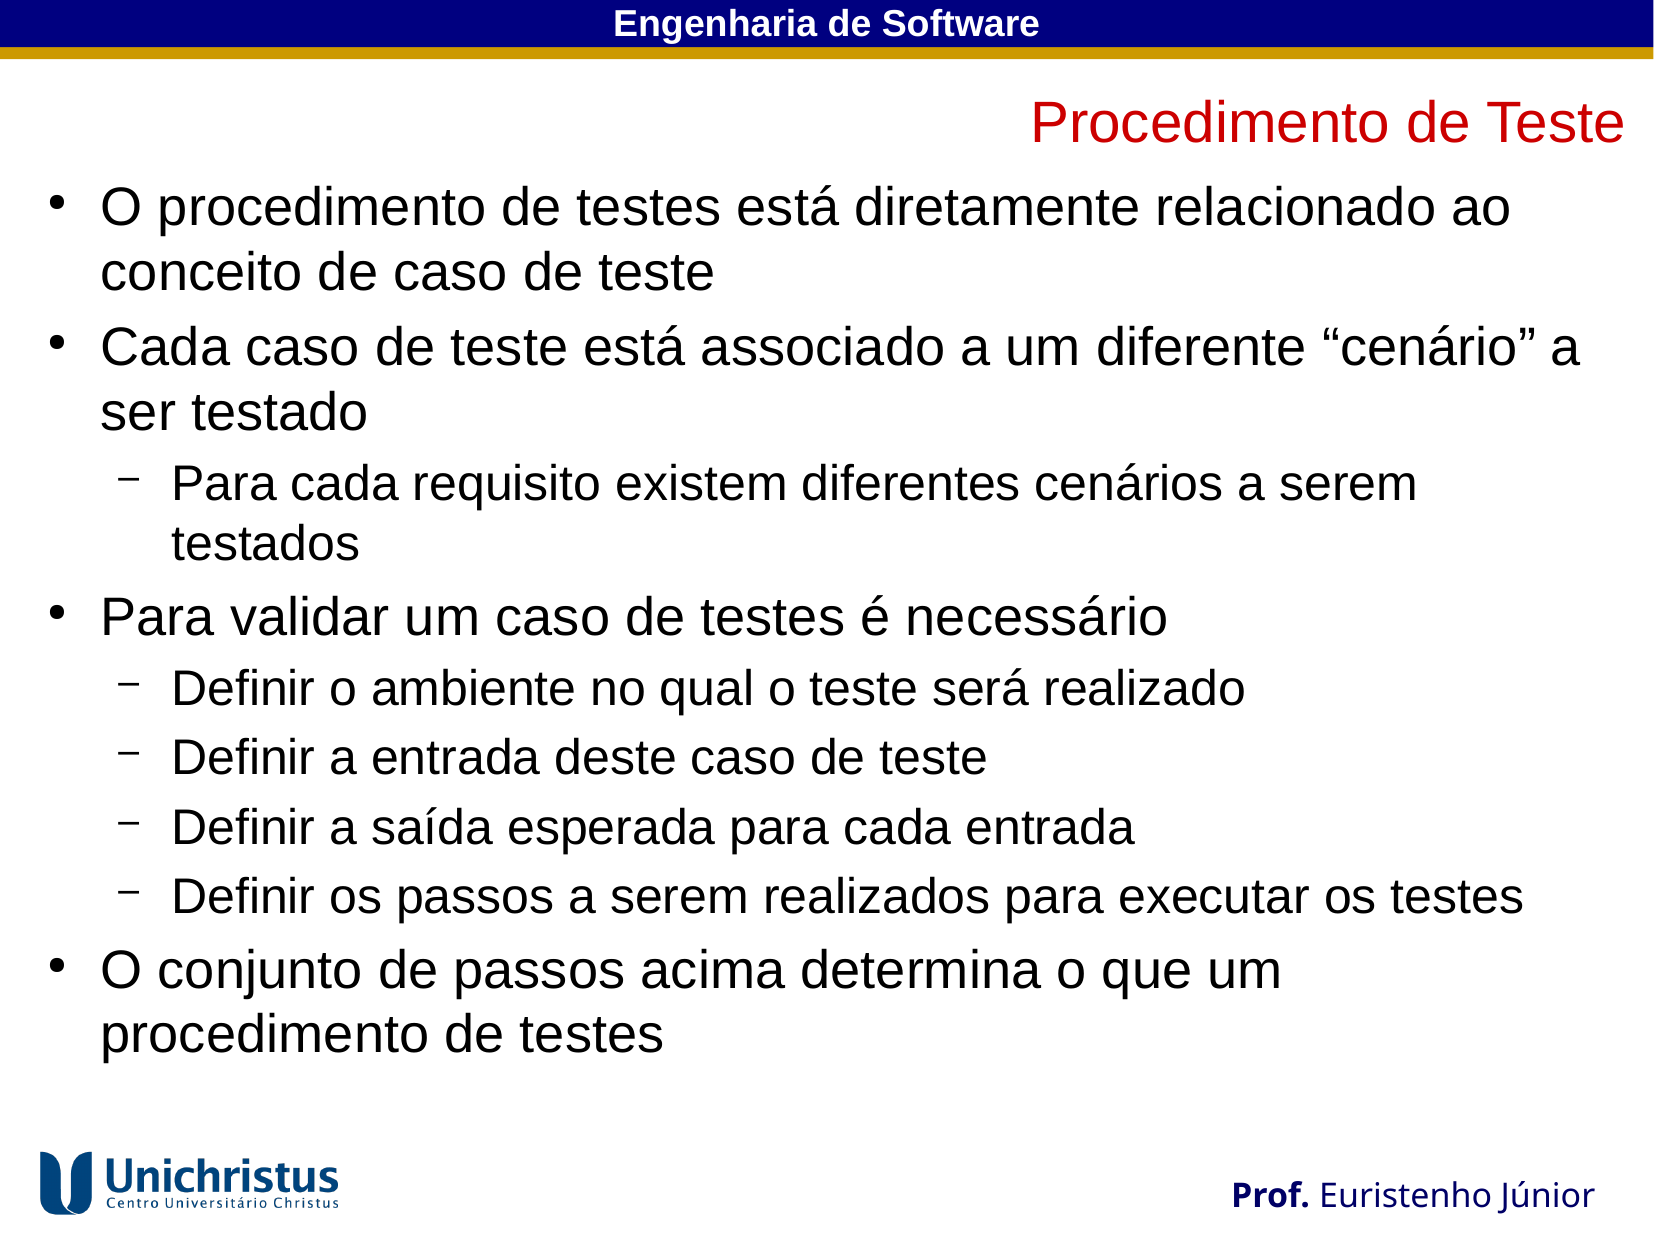

Engenharia de Software
Procedimento de Teste
# O procedimento de testes está diretamente relacionado ao conceito de caso de teste
Cada caso de teste está associado a um diferente “cenário” a ser testado
Para cada requisito existem diferentes cenários a serem testados
Para validar um caso de testes é necessário
Definir o ambiente no qual o teste será realizado
Definir a entrada deste caso de teste
Definir a saída esperada para cada entrada
Definir os passos a serem realizados para executar os testes
O conjunto de passos acima determina o que um procedimento de testes
Prof. Euristenho Júnior